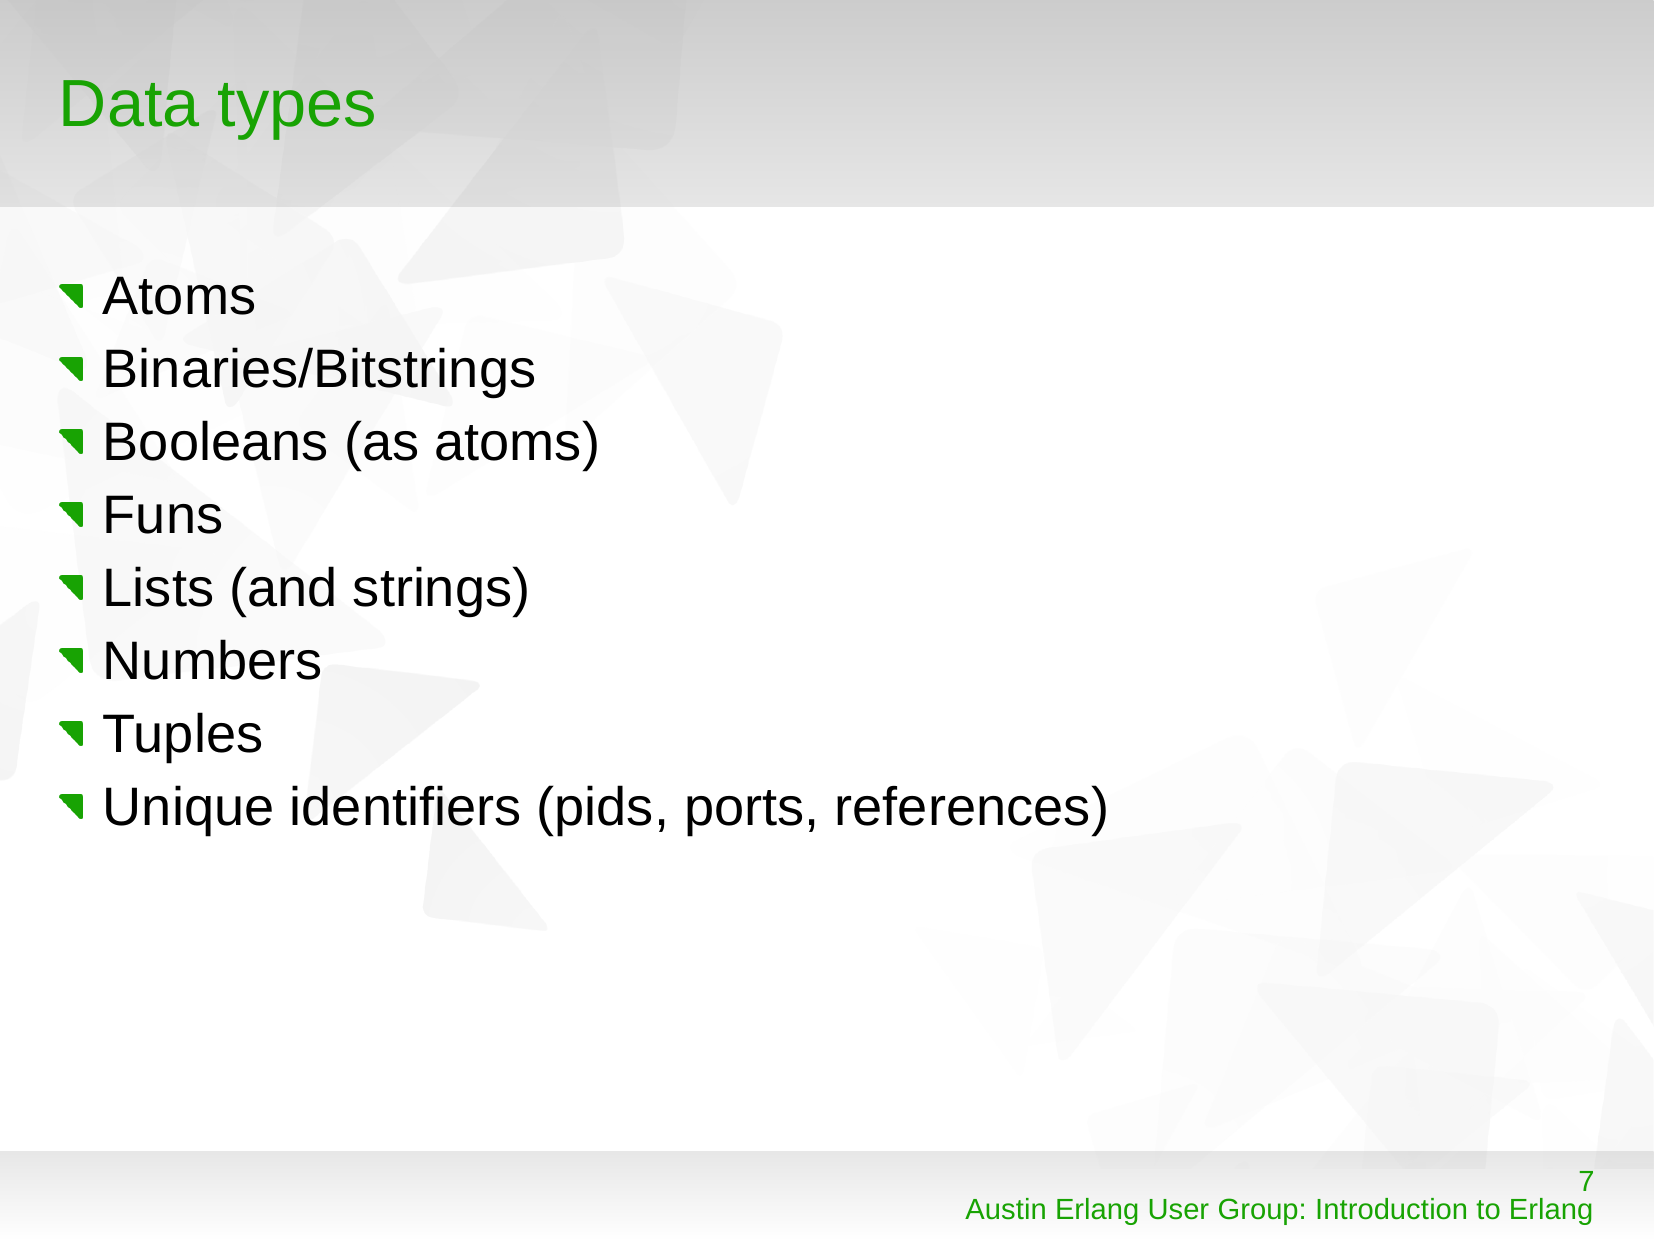

# Data types
Atoms
Binaries/Bitstrings
Booleans (as atoms)
Funs
Lists (and strings)
Numbers
Tuples
Unique identifiers (pids, ports, references)
7
Austin Erlang User Group: Introduction to Erlang